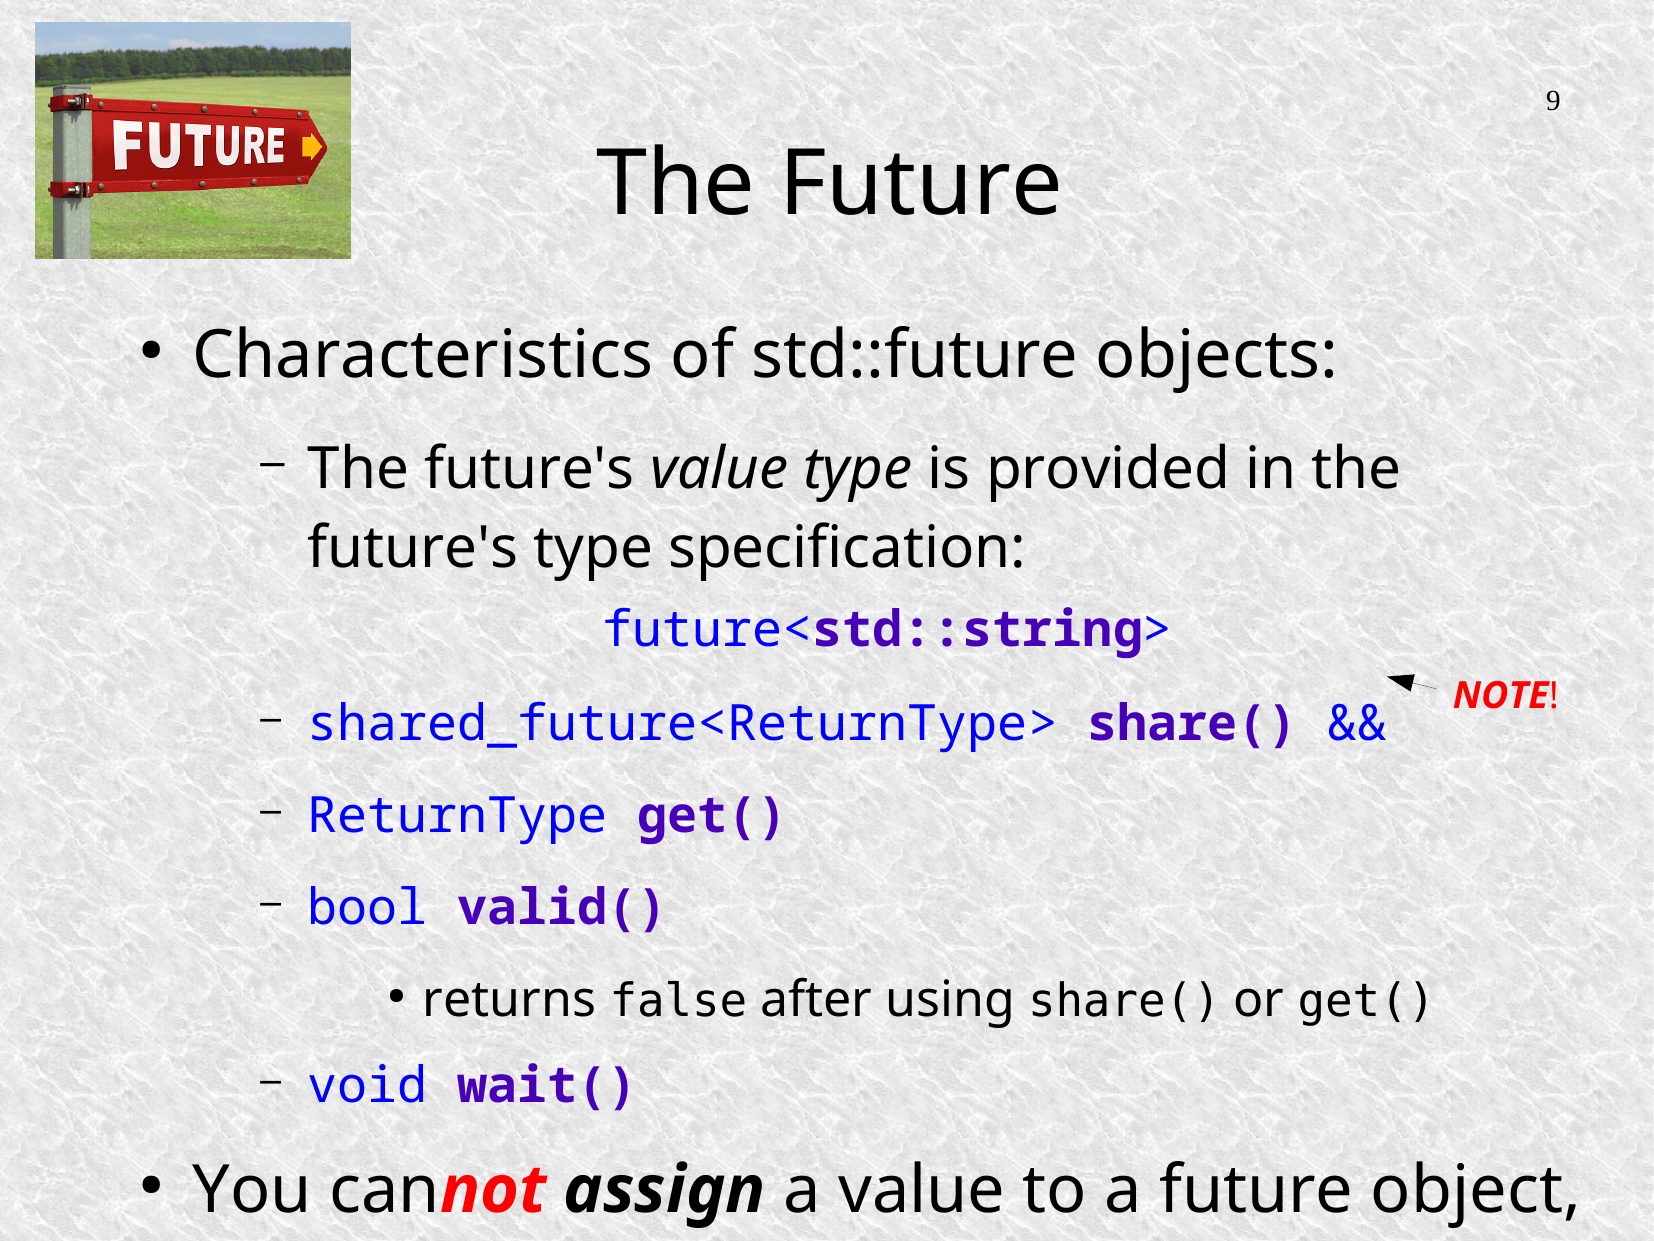

# The Future
9
Characteristics of std::future objects:
The future's value type is provided in the future's type specification:
 				future<std::string>
shared_future<ReturnType> share() &&
ReturnType get()
bool valid()
returns false after using share() or get()
void wait()
You cannot assign a value to a future object, you can only retrieve its value
NOTE!